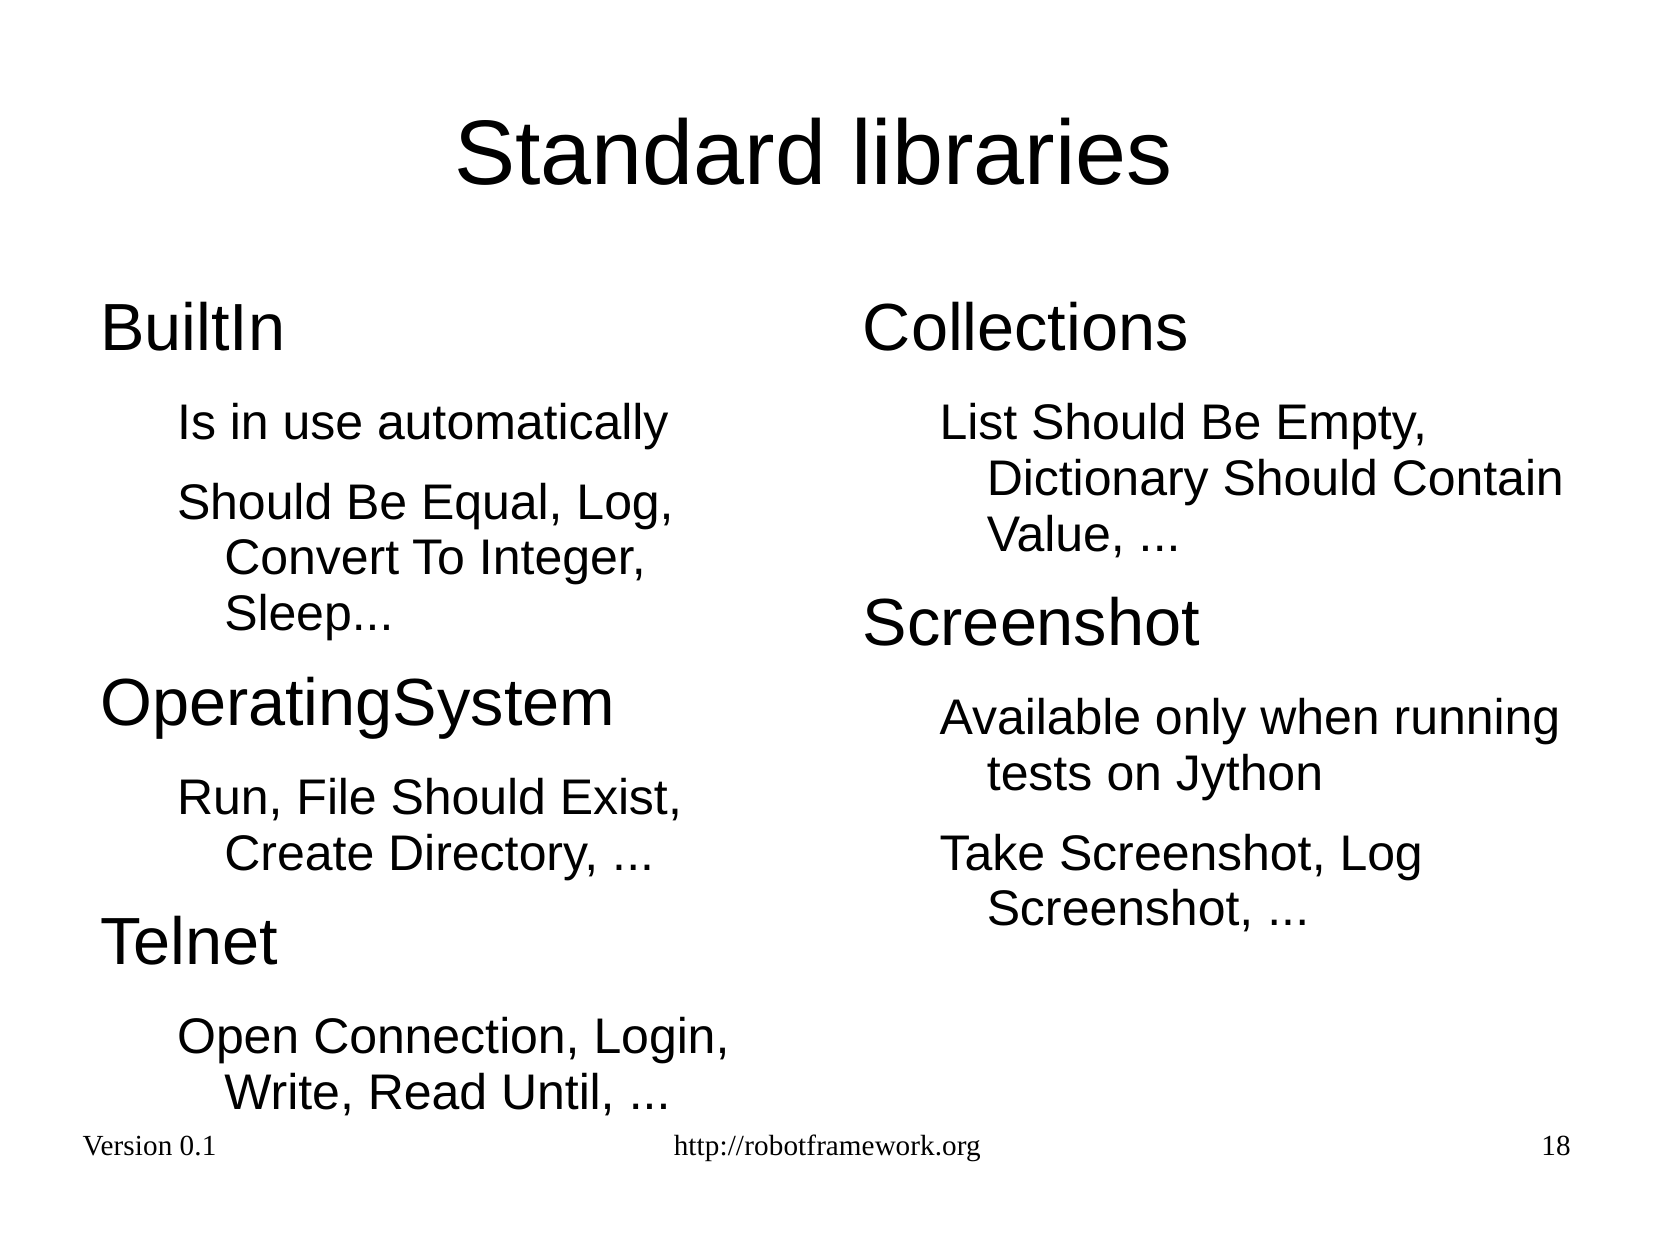

# Standard libraries
BuiltIn
Is in use automatically
Should Be Equal, Log, Convert To Integer, Sleep...
OperatingSystem
Run, File Should Exist, Create Directory, ...
Telnet
Open Connection, Login, Write, Read Until, ...
Collections
List Should Be Empty, Dictionary Should Contain Value, ...
Screenshot
Available only when running tests on Jython
Take Screenshot, Log Screenshot, ...
Version 0.1
http://robotframework.org
18